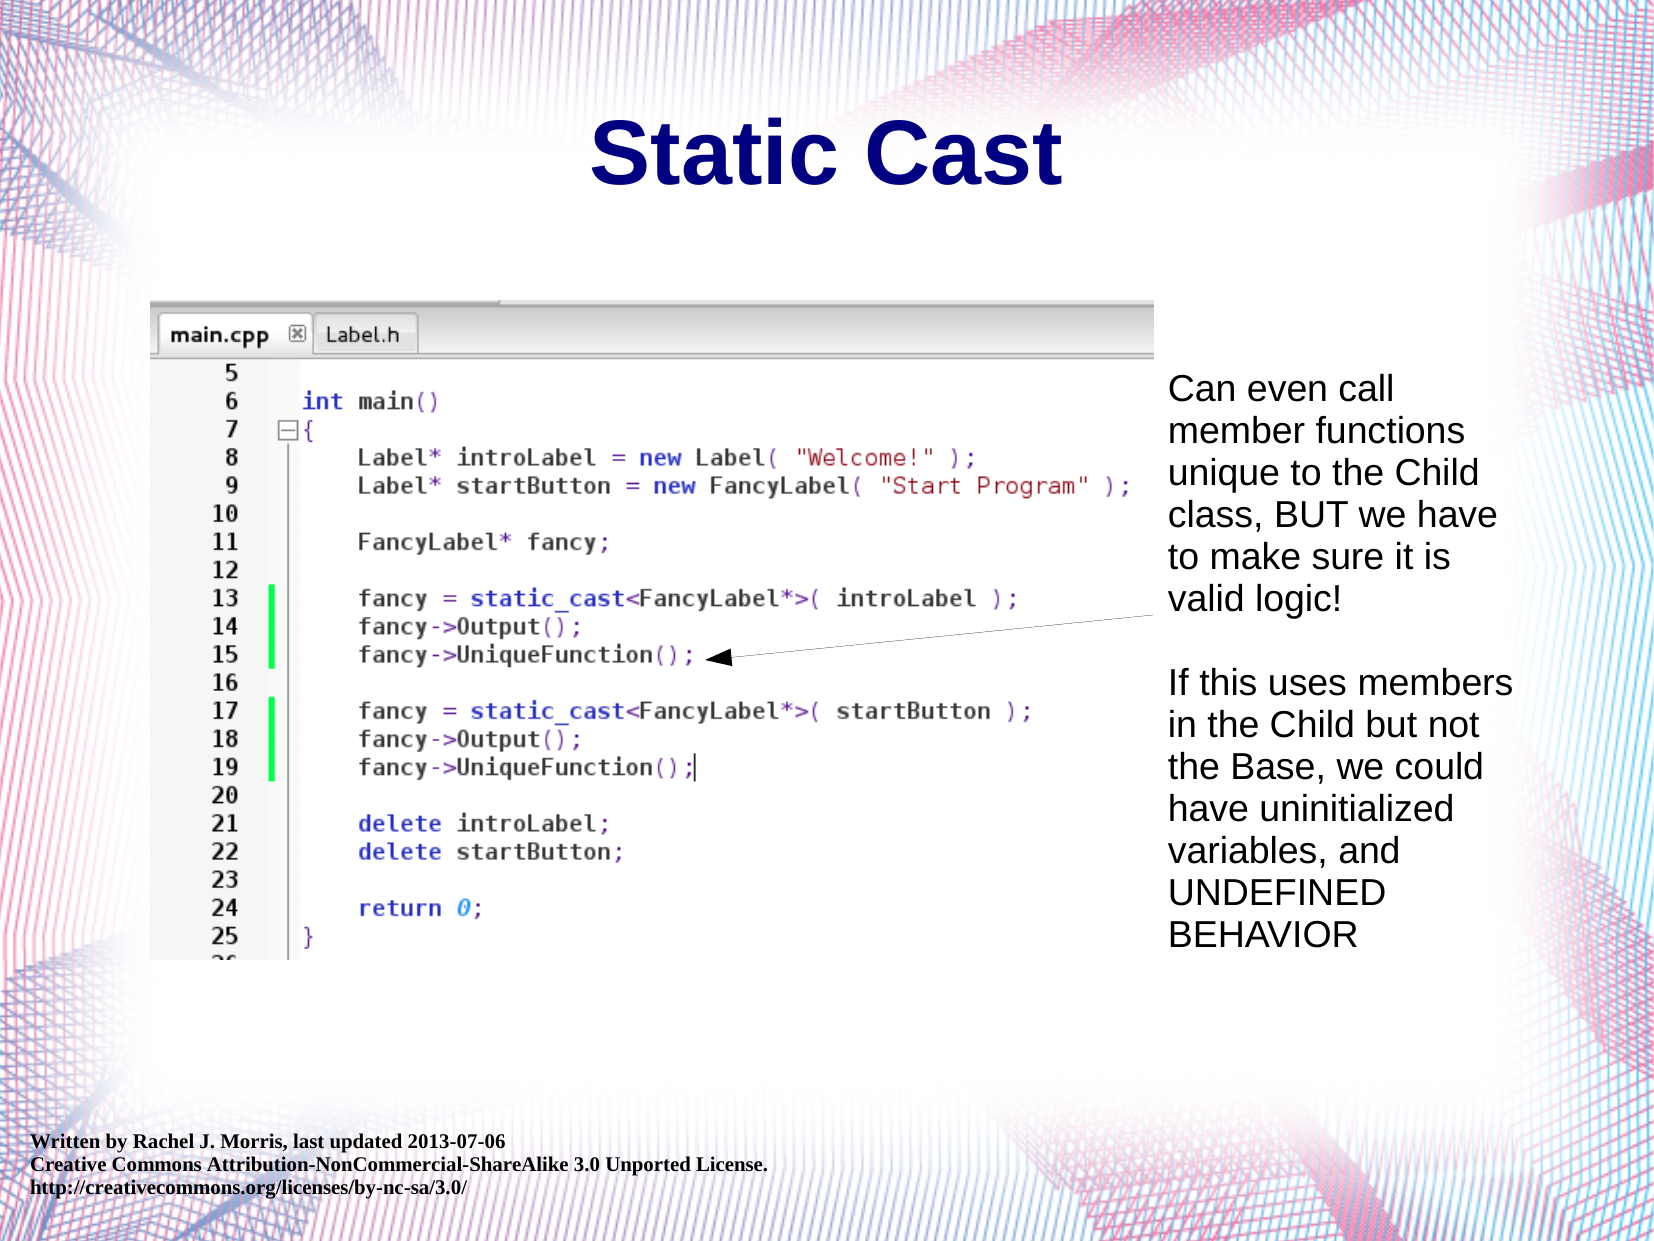

# Static Cast
Can even call member functions unique to the Child class, BUT we have to make sure it is valid logic!
If this uses members in the Child but not the Base, we could have uninitialized variables, and UNDEFINED BEHAVIOR